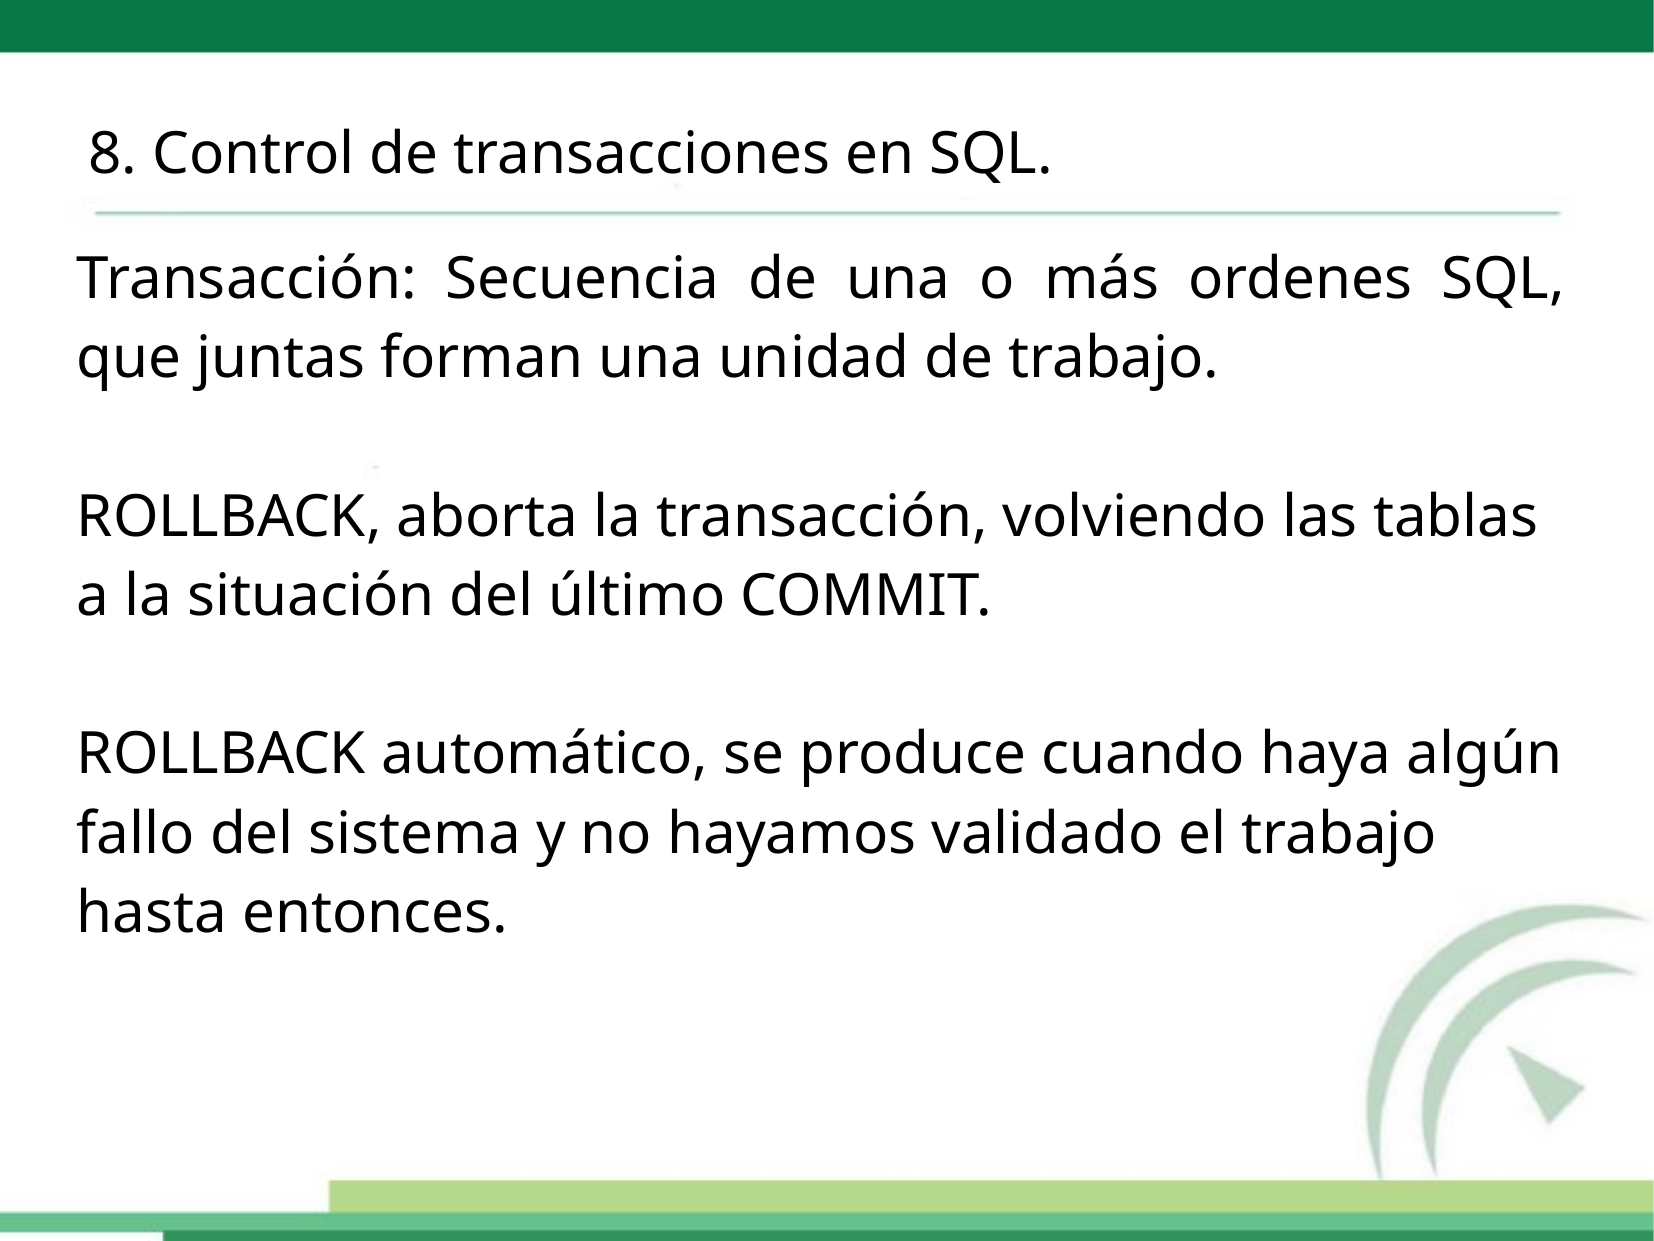

# 8. Control de transacciones en SQL.
Transacción: Secuencia de una o más ordenes SQL, que juntas forman una unidad de trabajo.
ROLLBACK, aborta la transacción, volviendo las tablas a la situación del último COMMIT.
ROLLBACK automático, se produce cuando haya algún fallo del sistema y no hayamos validado el trabajo hasta entonces.